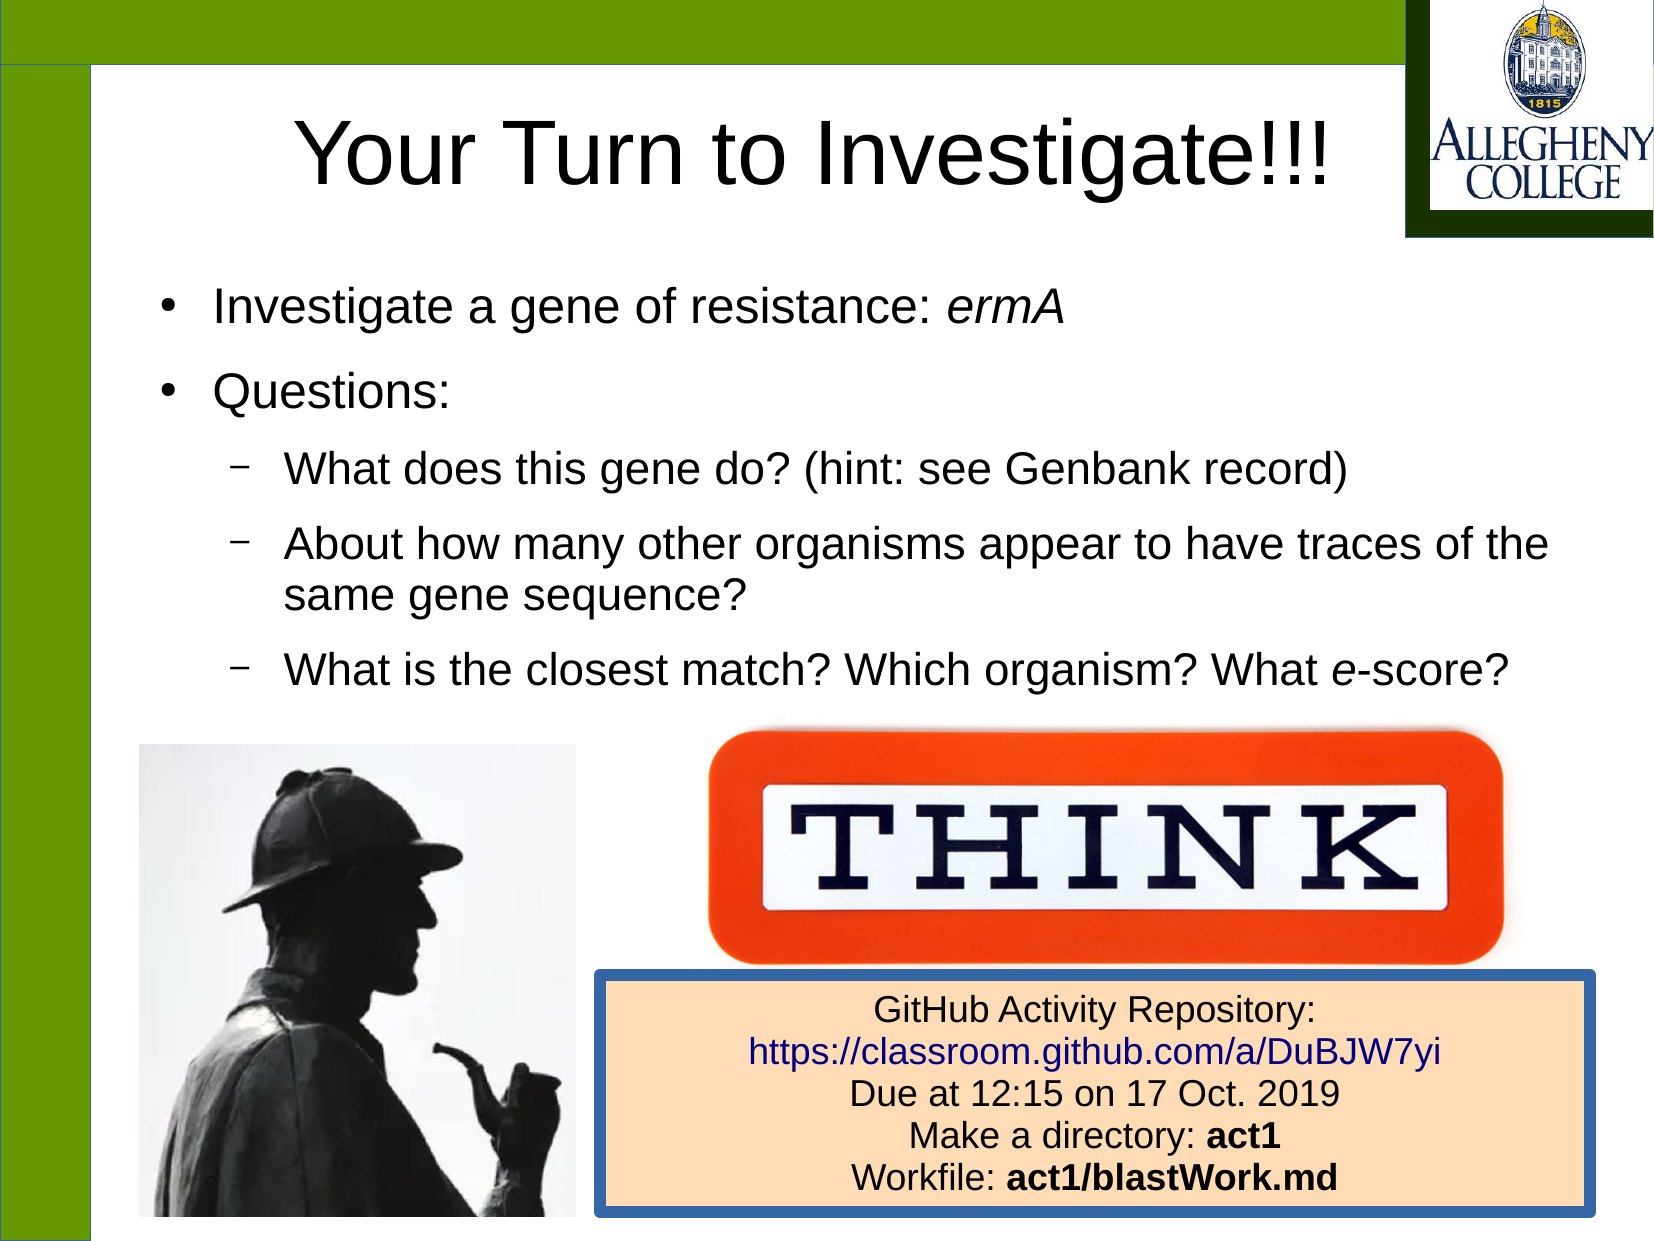

# Your Turn to Investigate!!!
Investigate a gene of resistance: ermA
Questions:
What does this gene do? (hint: see Genbank record)
About how many other organisms appear to have traces of the same gene sequence?
What is the closest match? Which organism? What e-score?
GitHub Activity Repository:
https://classroom.github.com/a/DuBJW7yi
Due at 12:15 on 17 Oct. 2019
Make a directory: act1
Workfile: act1/blastWork.md